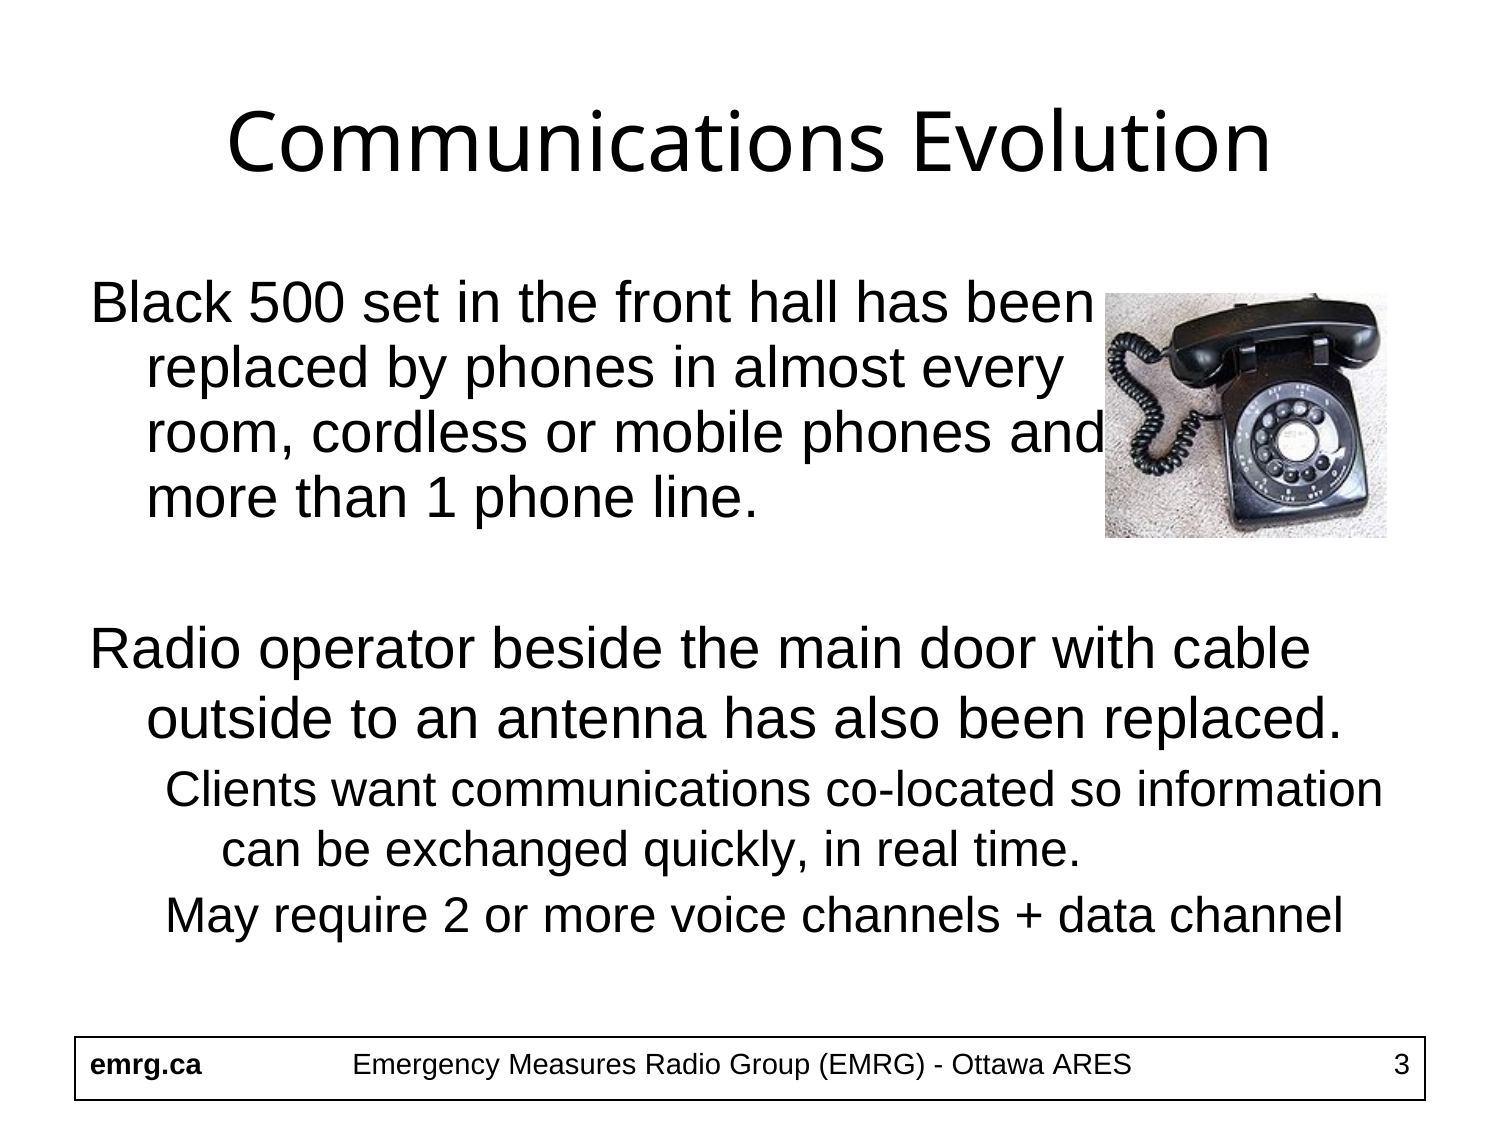

# Communications Evolution
Black 500 set in the front hall has been replaced by phones in almost every room, cordless or mobile phones and more than 1 phone line.
Radio operator beside the main door with cable outside to an antenna has also been replaced.
Clients want communications co-located so information can be exchanged quickly, in real time.
May require 2 or more voice channels + data channel
Emergency Measures Radio Group (EMRG) - Ottawa ARES